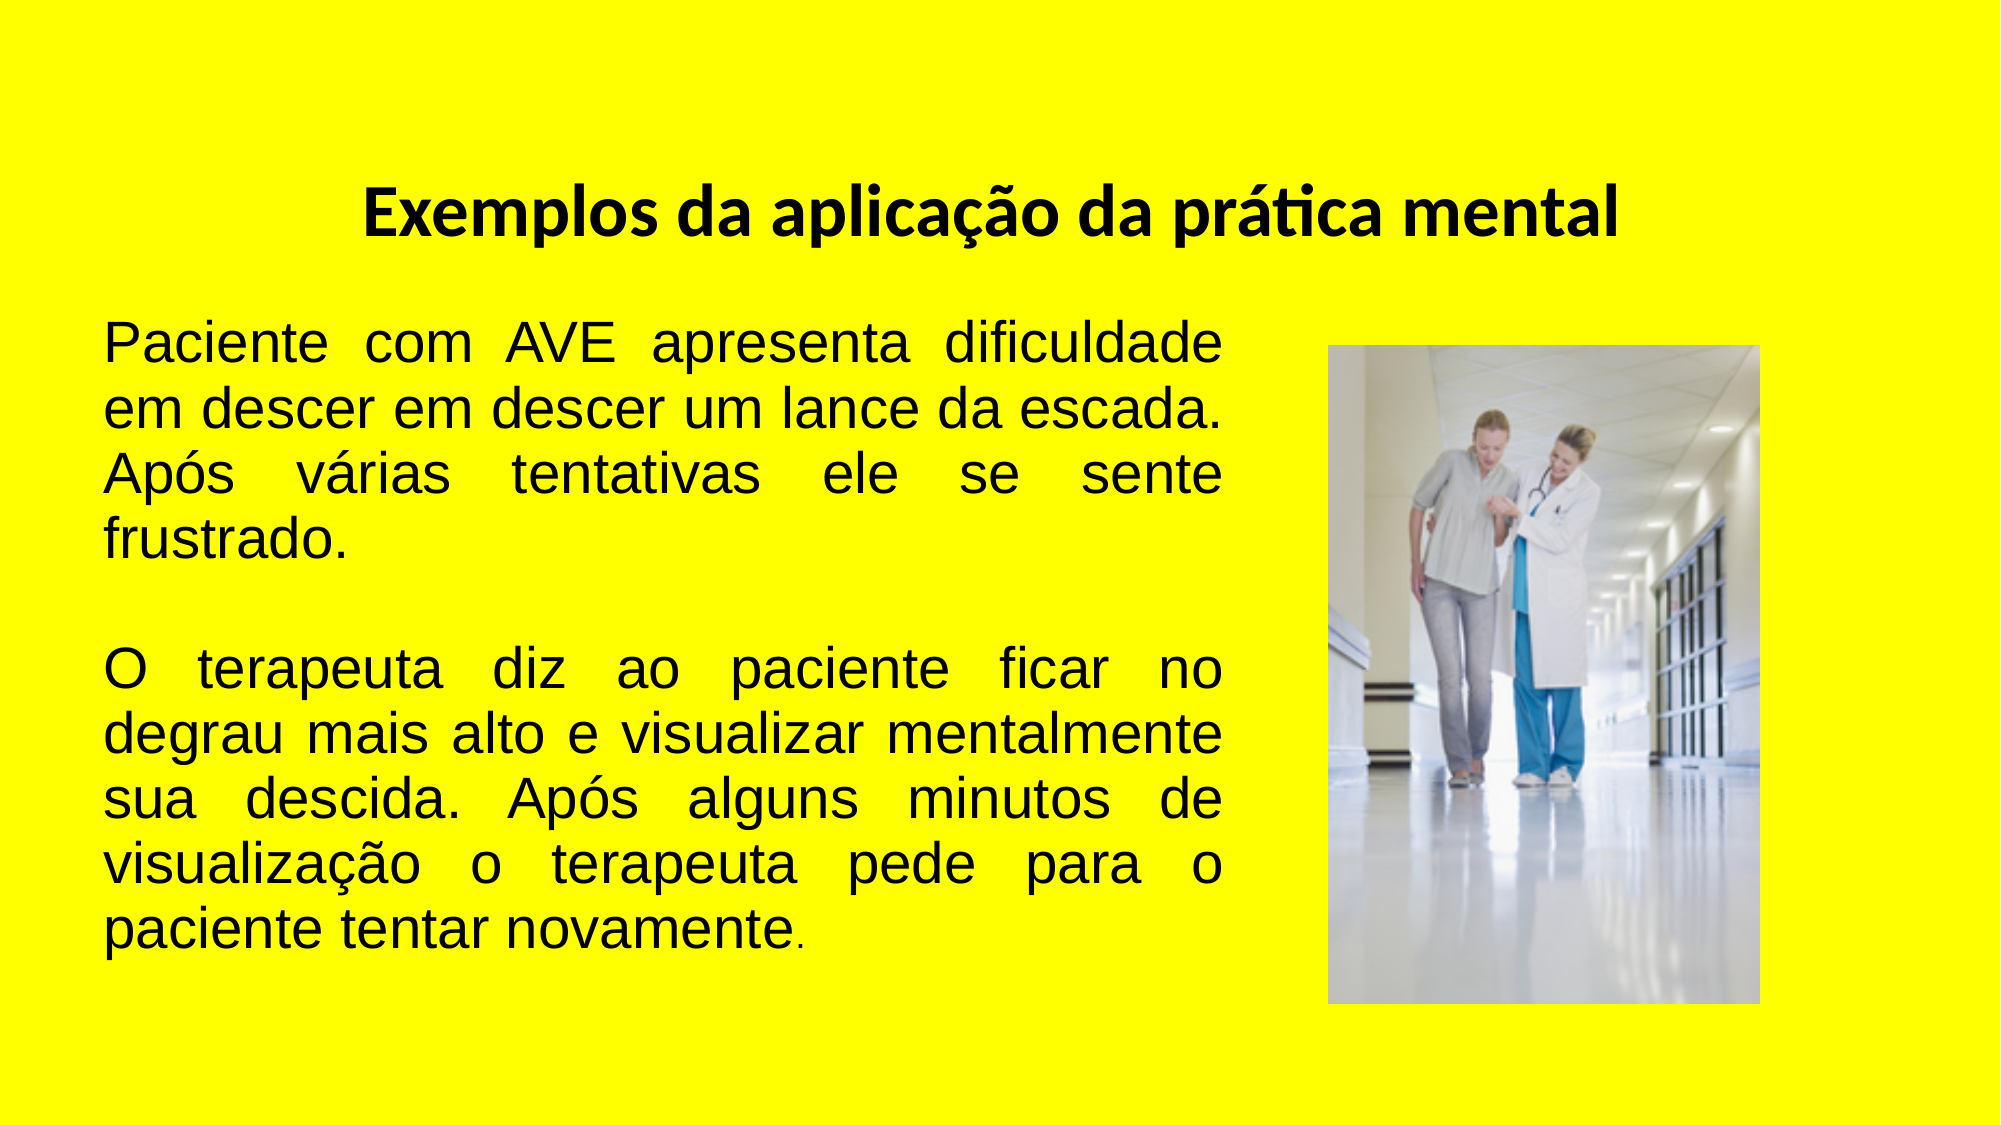

# Exemplos da aplicação da prática mental
Paciente com AVE apresenta dificuldade em descer em descer um lance da escada. Após várias tentativas ele se sente frustrado.
O terapeuta diz ao paciente ficar no degrau mais alto e visualizar mentalmente sua descida. Após alguns minutos de visualização o terapeuta pede para o paciente tentar novamente.